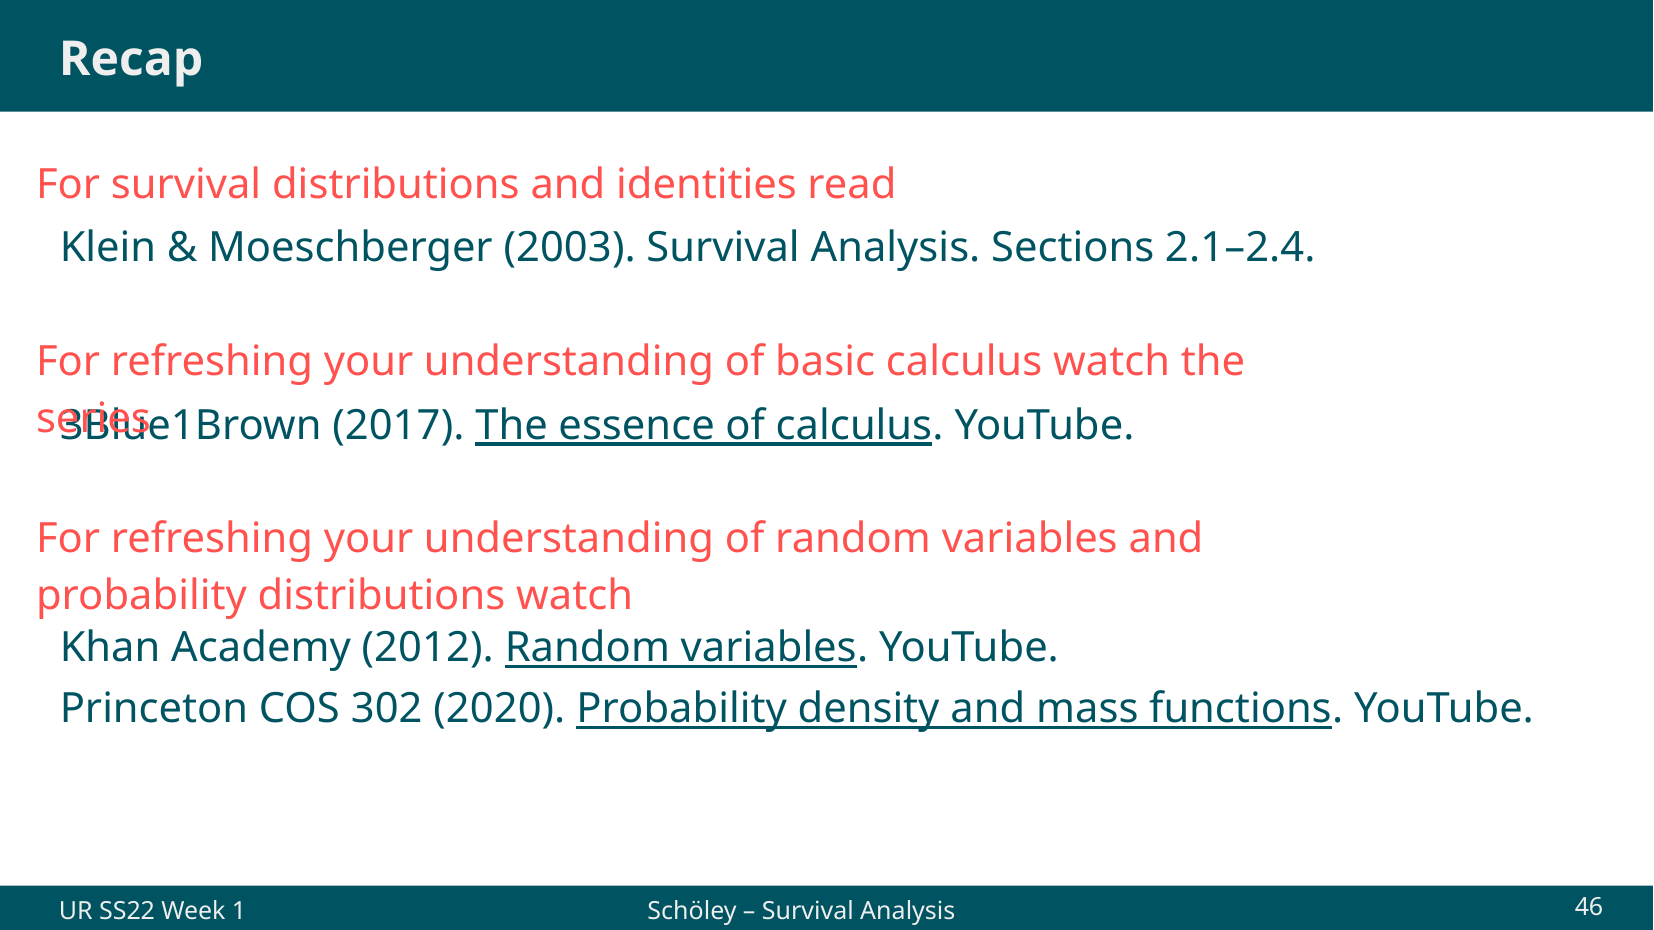

# Recap
For survival distributions and identities read
Klein & Moeschberger (2003). Survival Analysis. Sections 2.1–2.4.
For refreshing your understanding of basic calculus watch the series
3Blue1Brown (2017). The essence of calculus. YouTube.
For refreshing your understanding of random variables and probability distributions watch
Khan Academy (2012). Random variables. YouTube.
Princeton COS 302 (2020). Probability density and mass functions. YouTube.
46
UR SS22 Week 1
Schöley – Survival Analysis